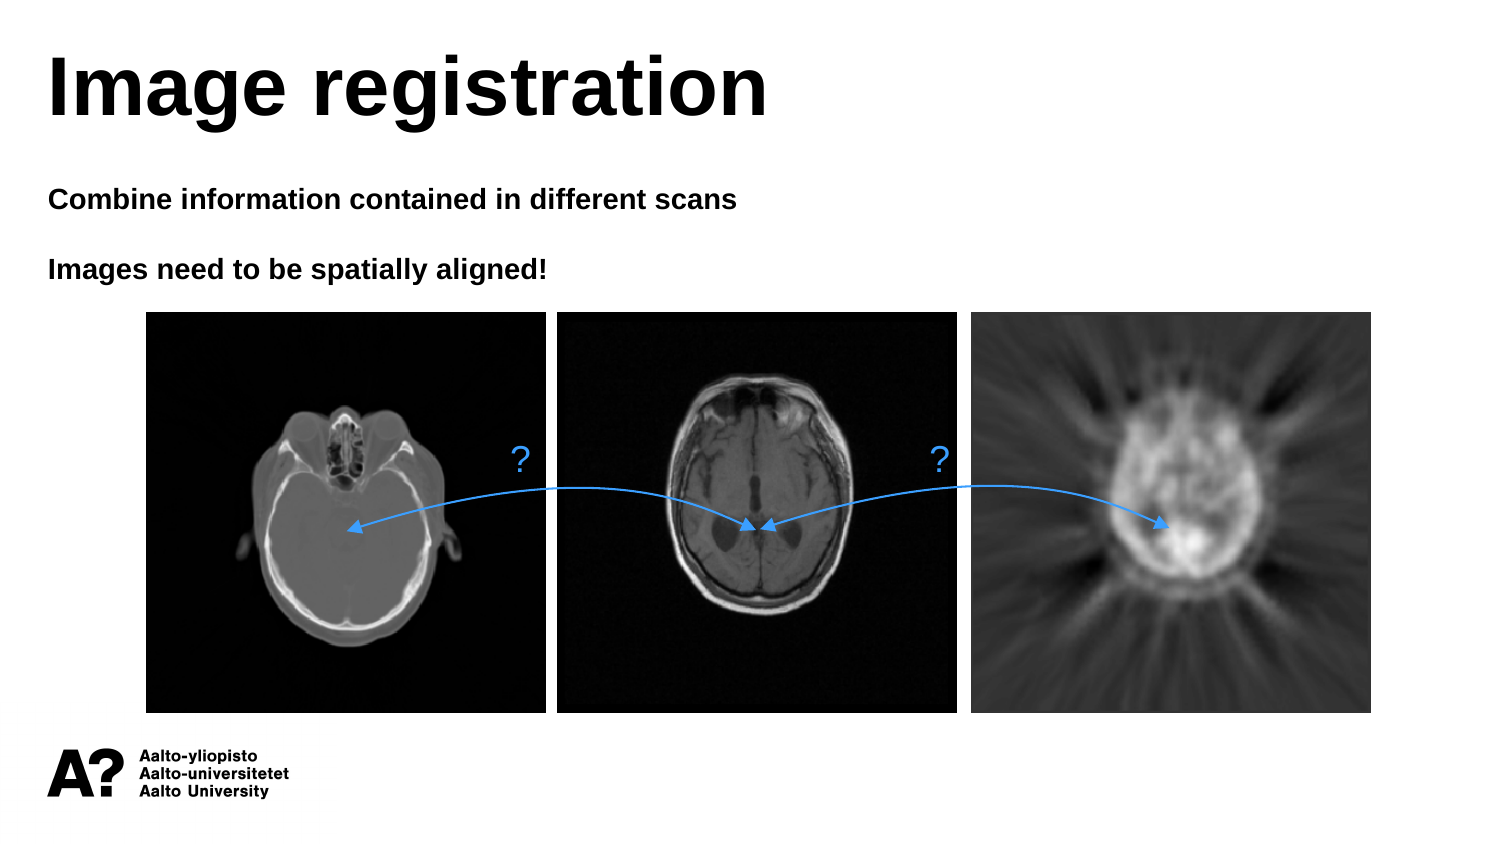

# Image registration
Combine information contained in different scans
Images need to be spatially aligned!
?
?